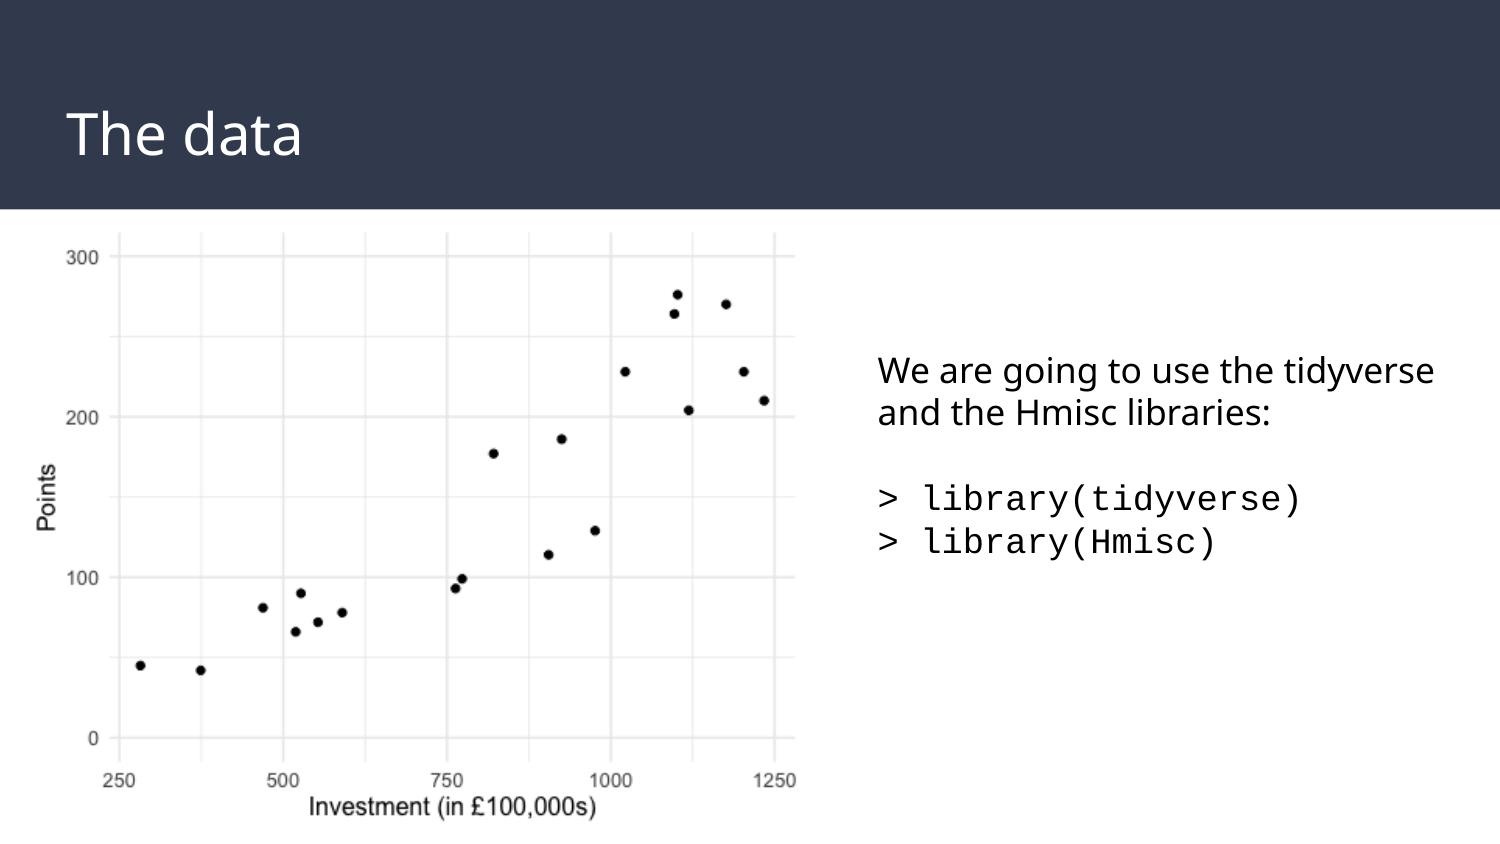

# The data
We are going to use the tidyverse and the Hmisc libraries:
> library(tidyverse)
> library(Hmisc)